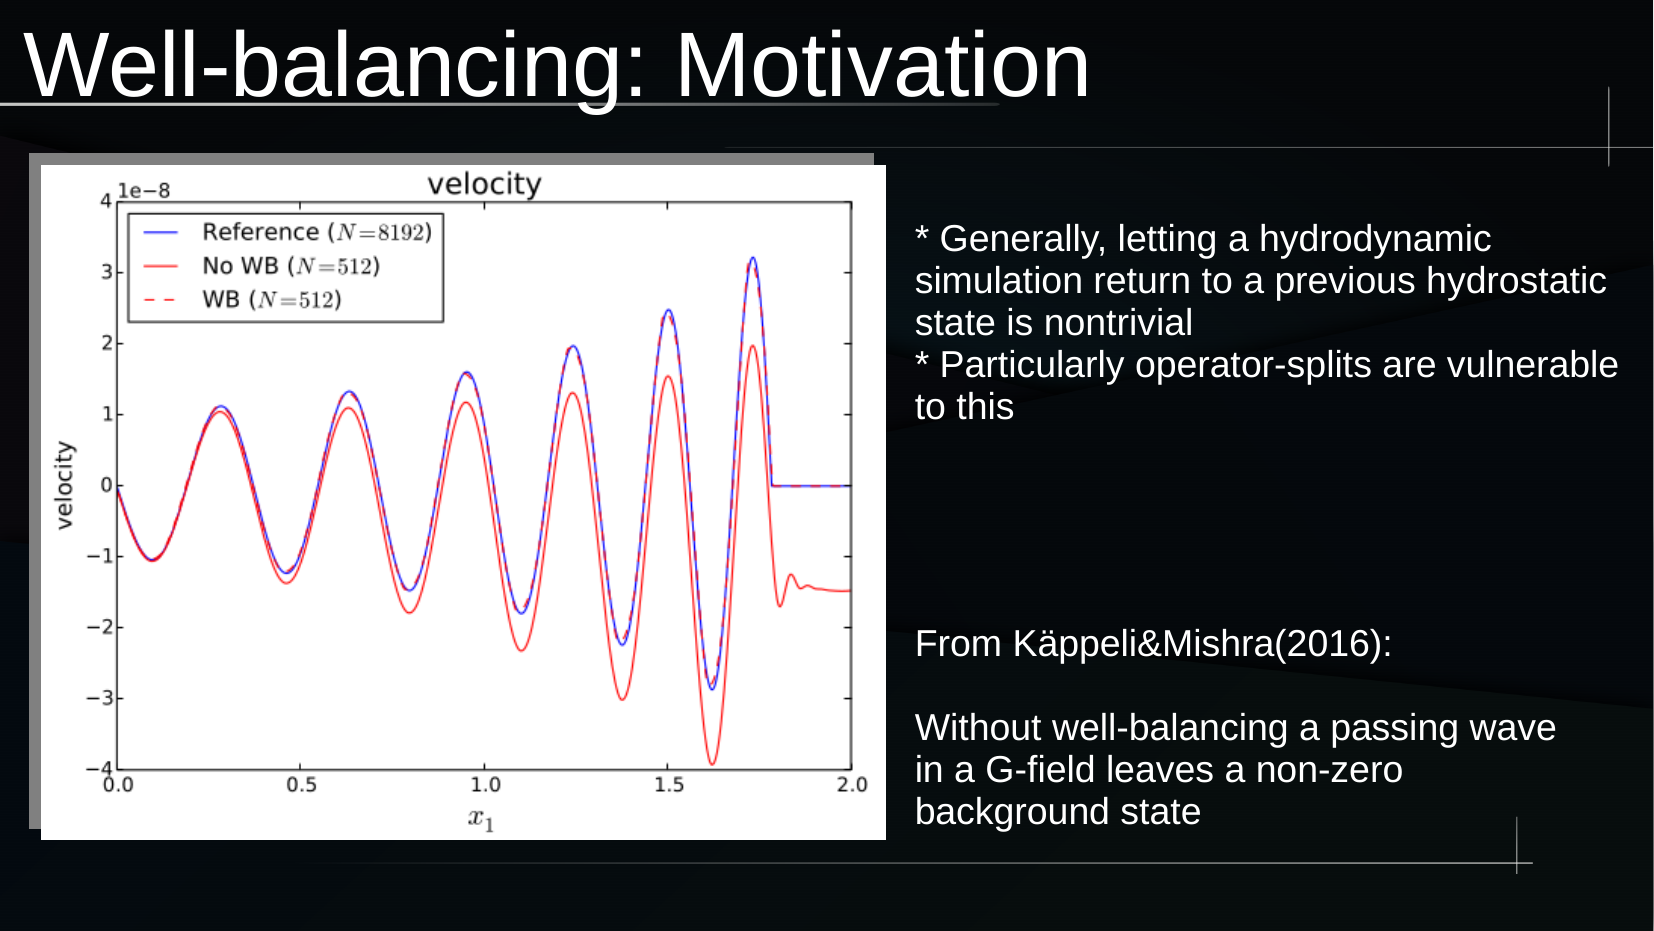

# Well-balancing: Motivation
* Generally, letting a hydrodynamic simulation return to a previous hydrostatic state is nontrivial
* Particularly operator-splits are vulnerable to this
From Käppeli&Mishra(2016):
Without well-balancing a passing wave in a G-field leaves a non-zero background state